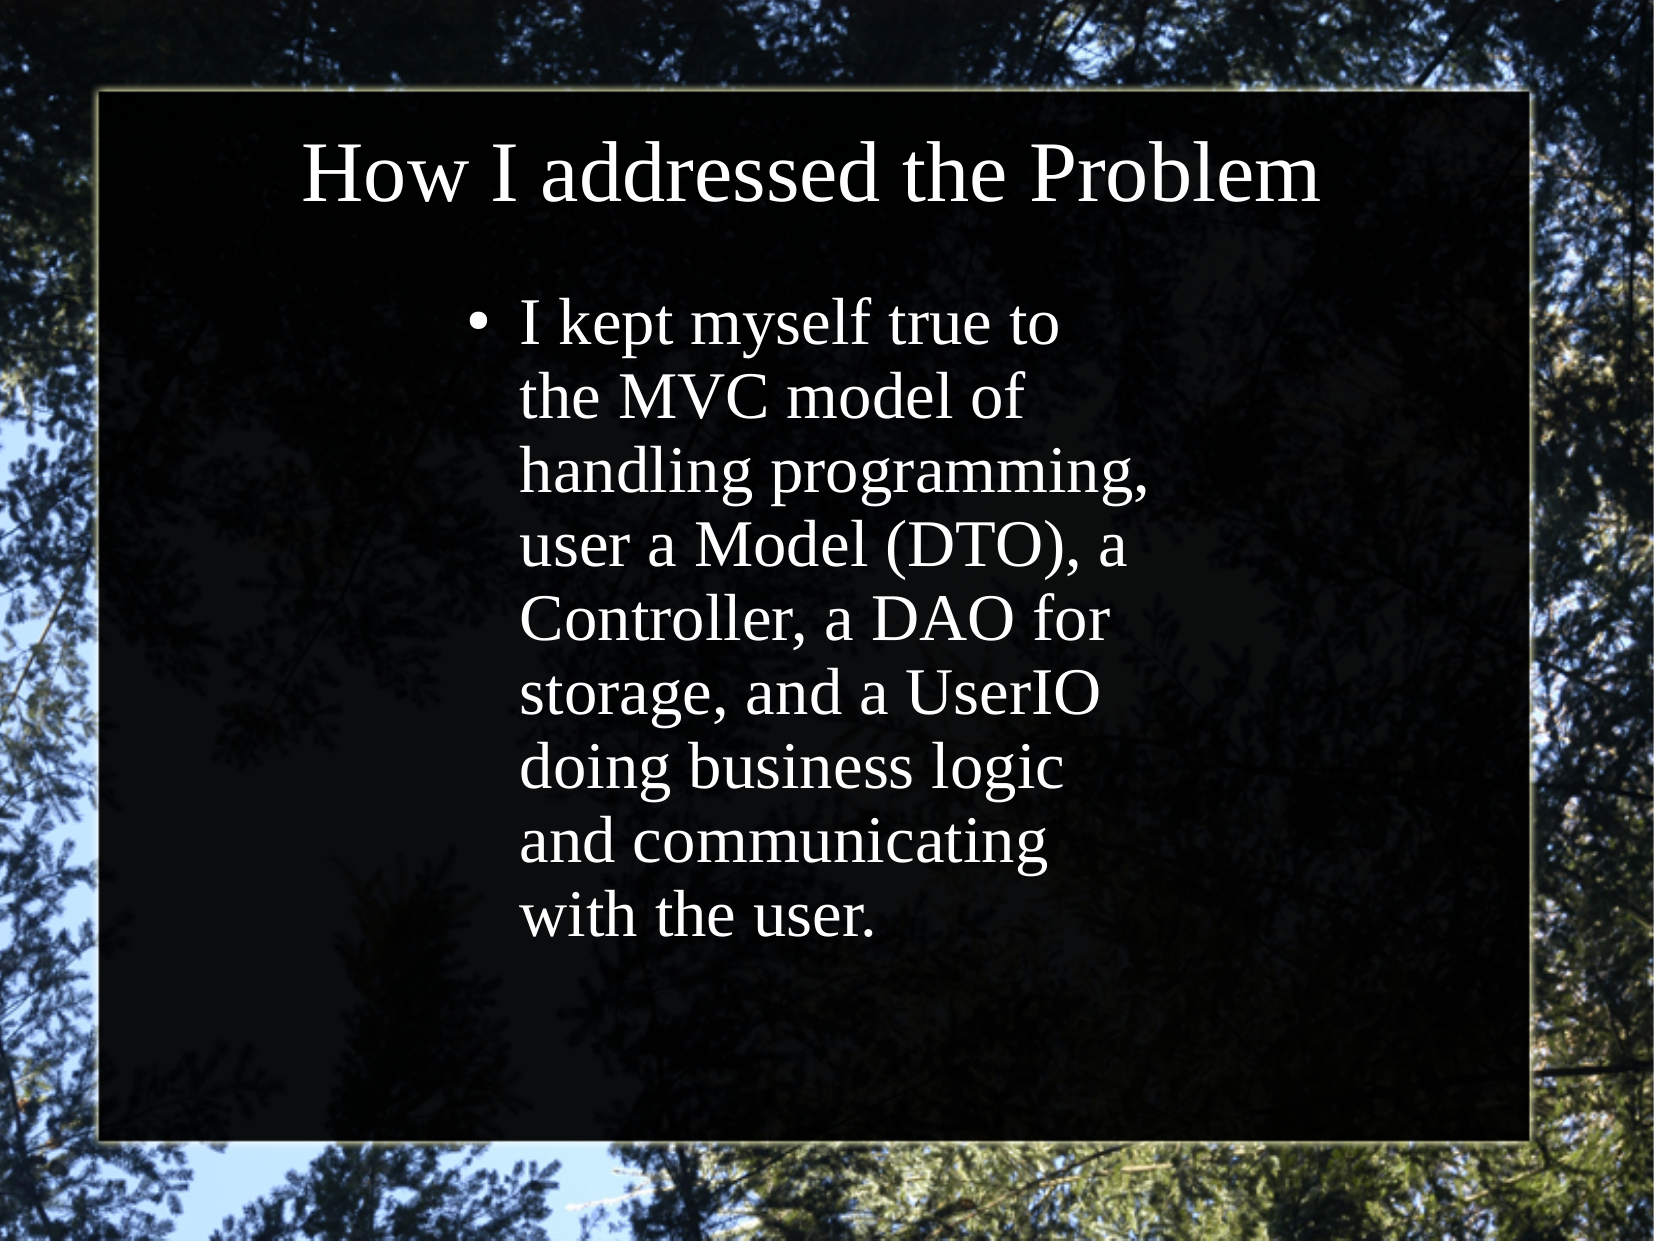

# How I addressed the Problem
I kept myself true to the MVC model of handling programming, user a Model (DTO), a Controller, a DAO for storage, and a UserIO doing business logic and communicating with the user.